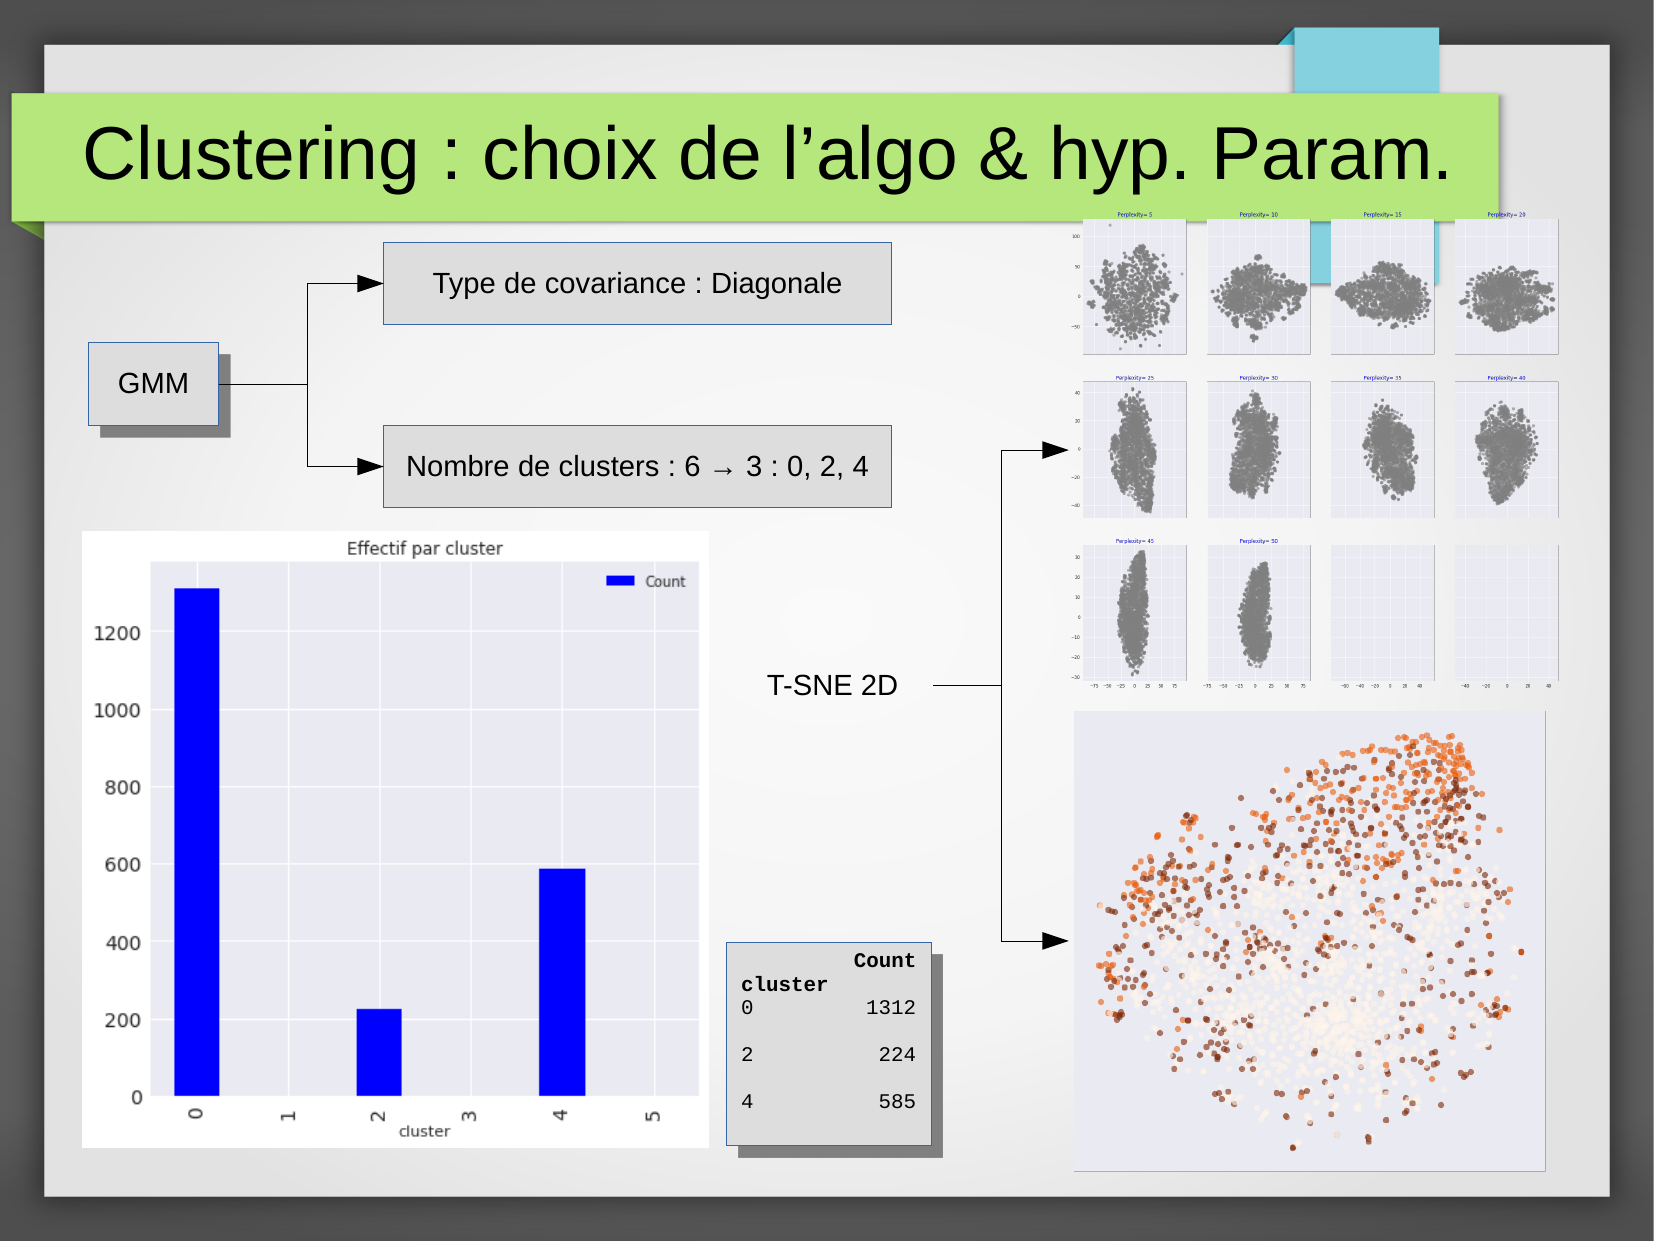

# Clustering : choix de l’algo & hyp. Param.
Type de covariance : Diagonale
GMM
Nombre de clusters : 6 → 3 : 0, 2, 4
T-SNE 2D
 Count
cluster
0 1312
2 224
4 585